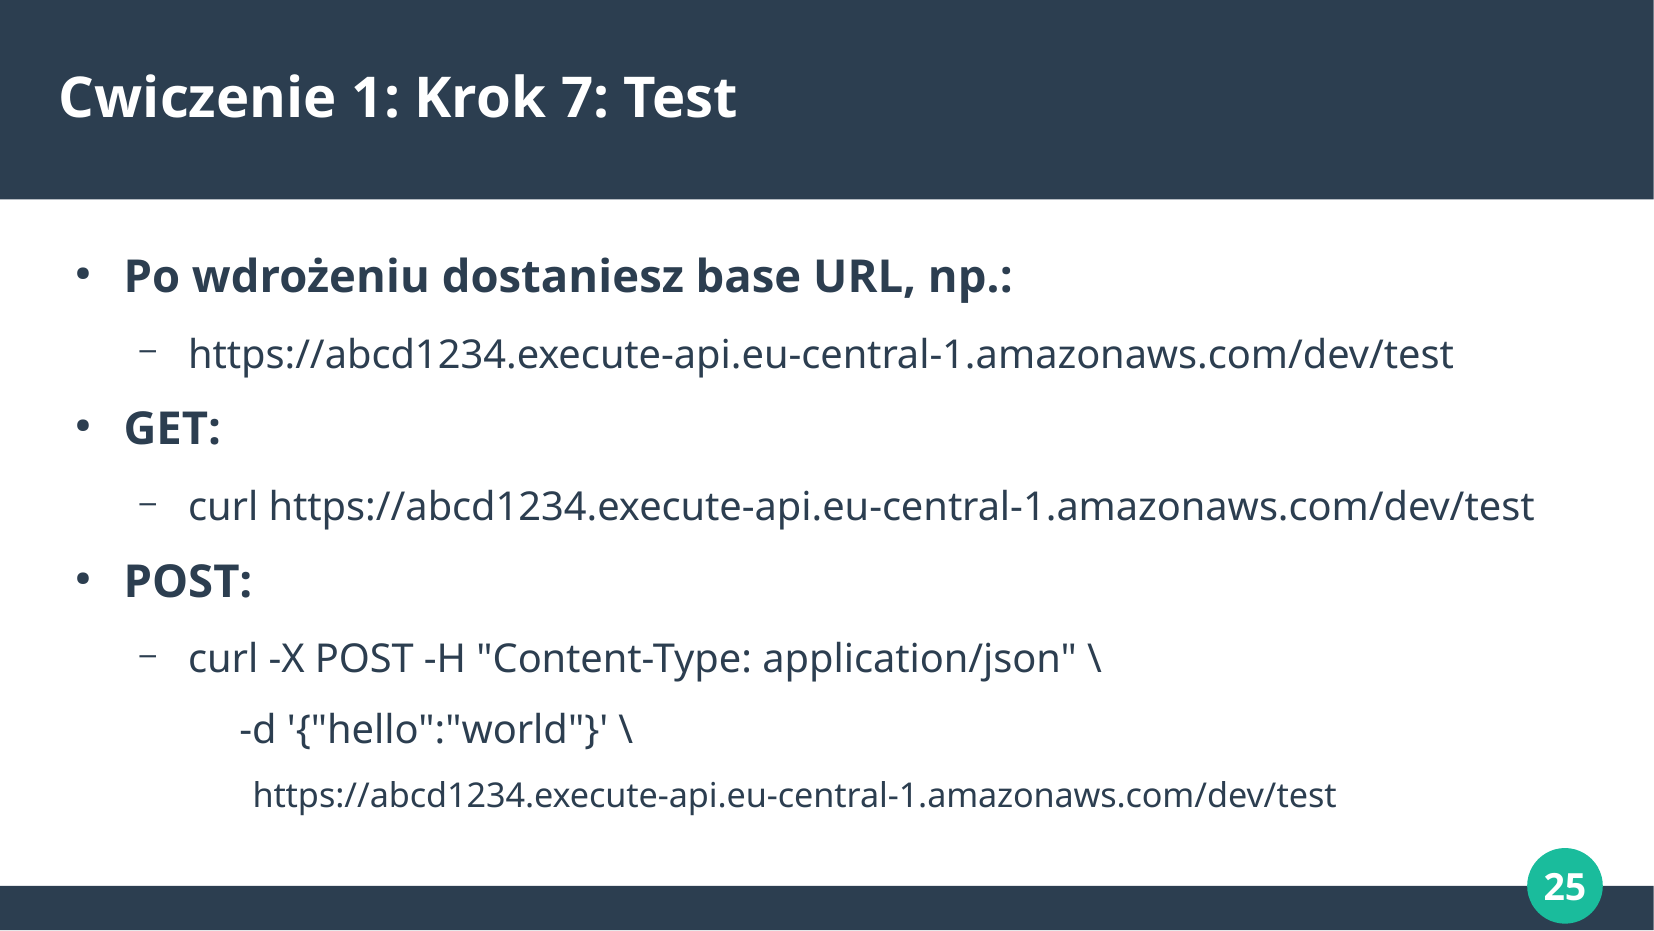

# Cwiczenie 1: Krok 7: Test
Po wdrożeniu dostaniesz base URL, np.:
https://abcd1234.execute-api.eu-central-1.amazonaws.com/dev/test
GET:
curl https://abcd1234.execute-api.eu-central-1.amazonaws.com/dev/test
POST:
curl -X POST -H "Content-Type: application/json" \
 -d '{"hello":"world"}' \
https://abcd1234.execute-api.eu-central-1.amazonaws.com/dev/test